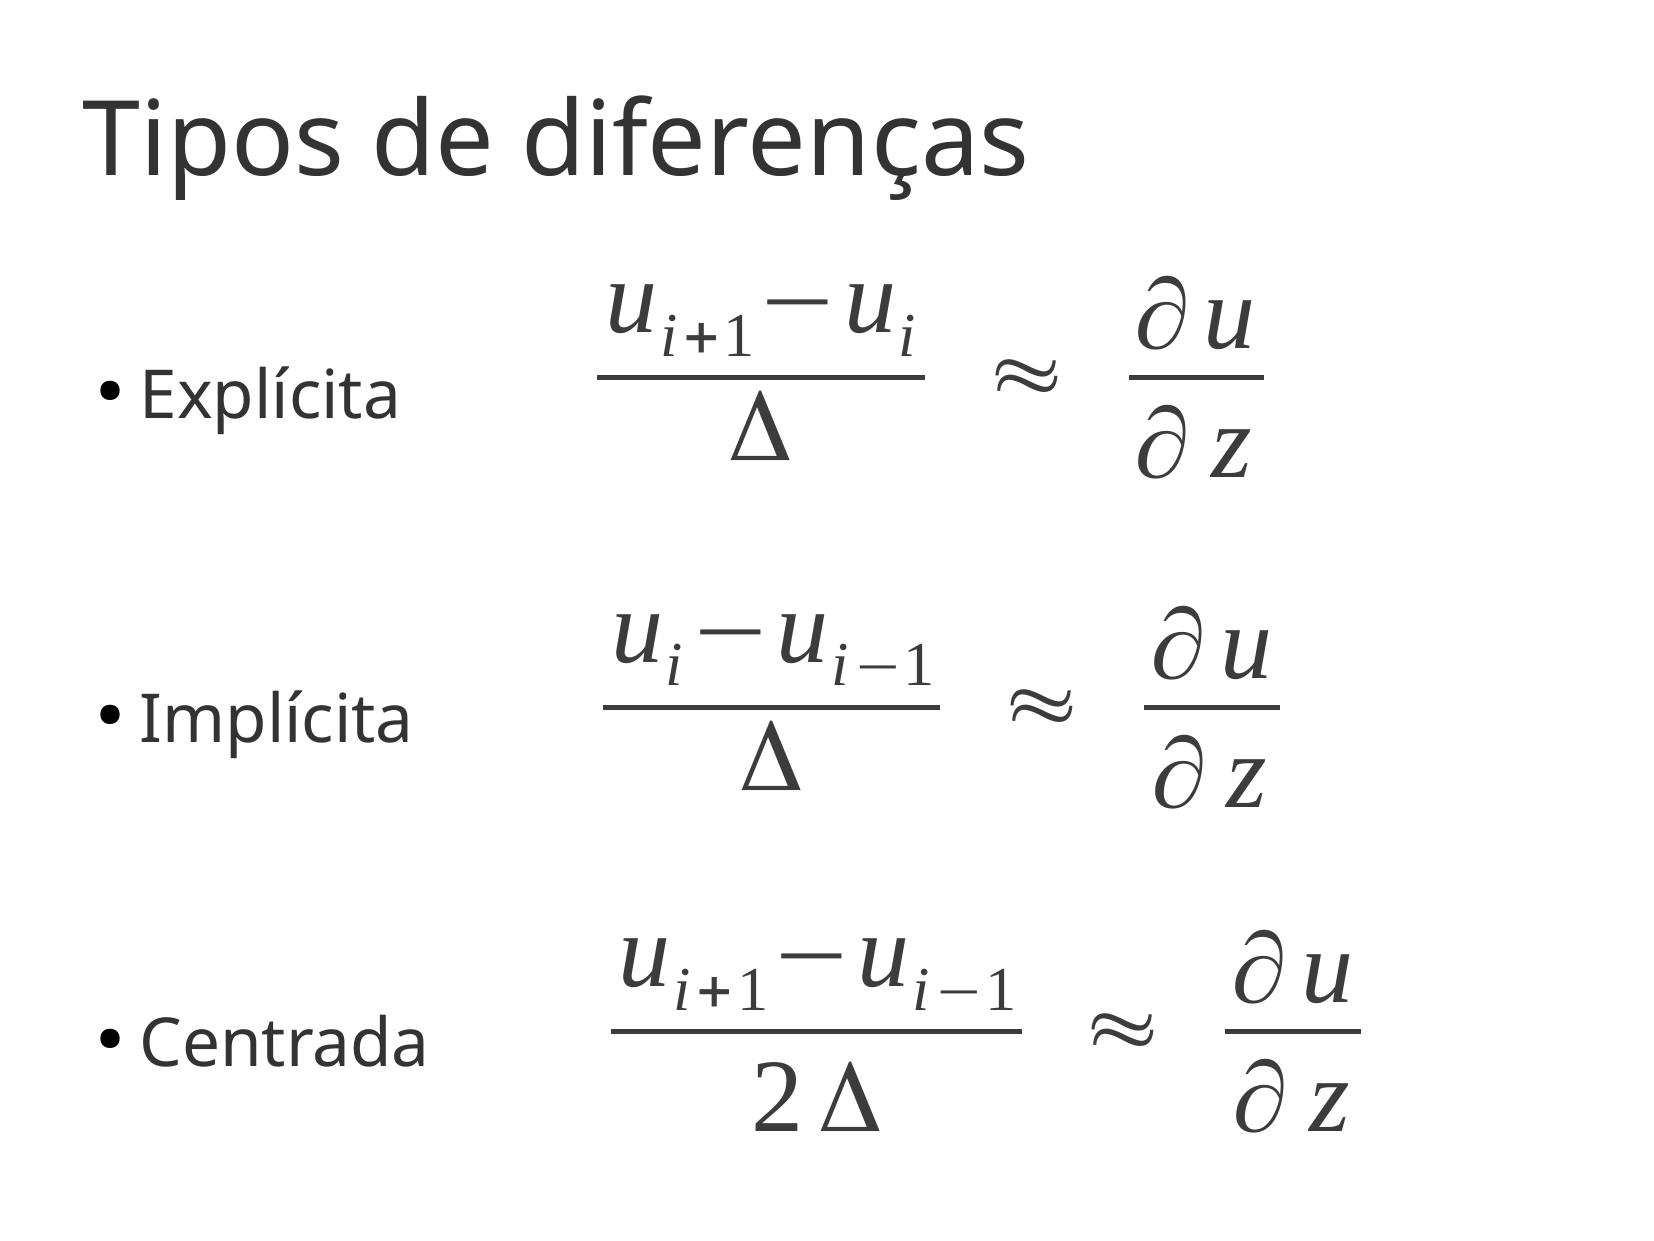

# Tipos de diferenças
Explícita
Implícita
Centrada